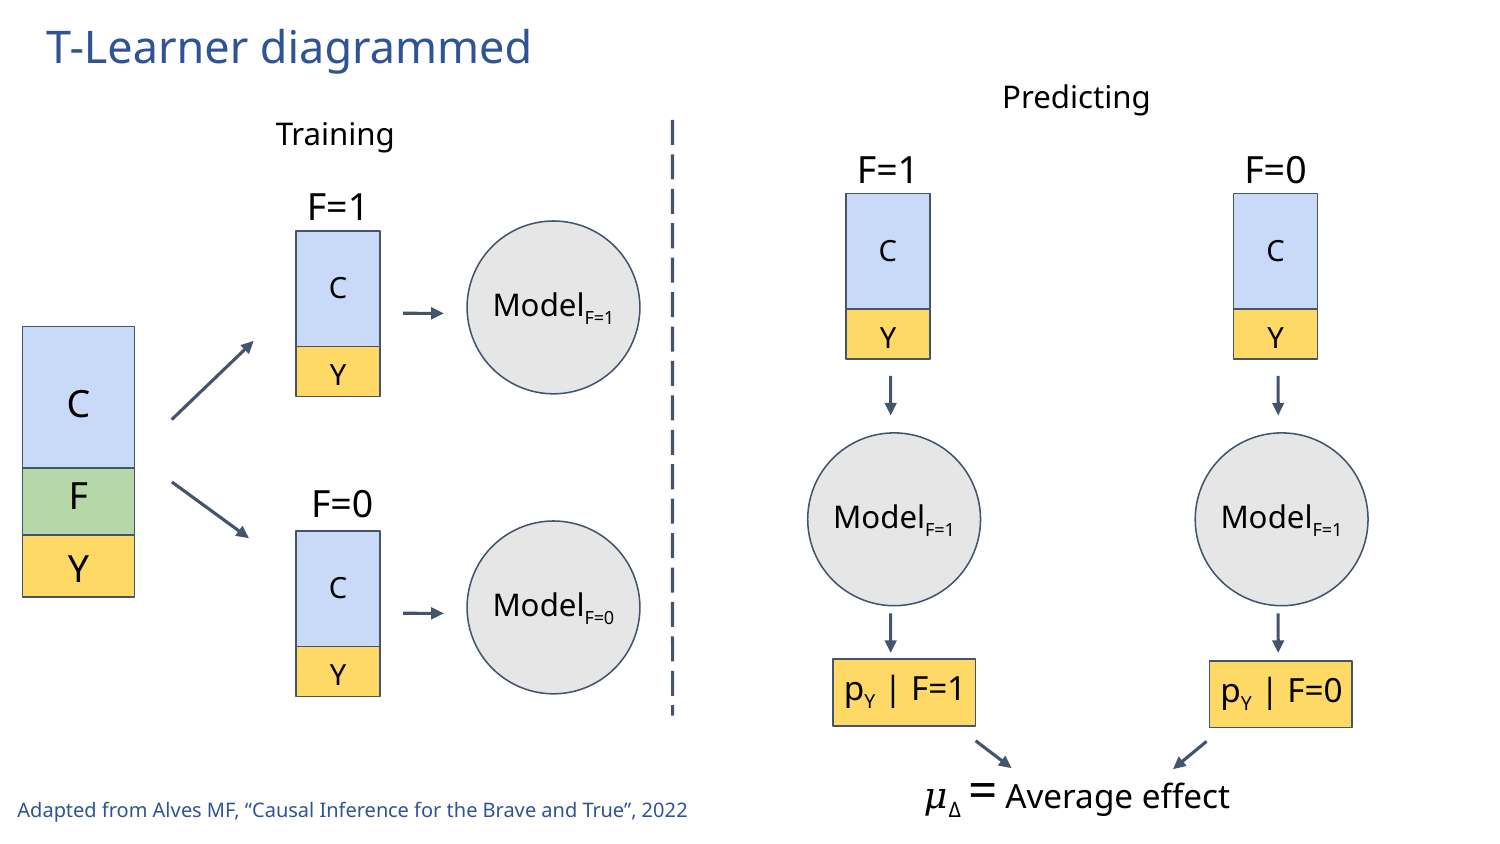

T-Learner diagrammed
Predicting
Training
F=1
F=0
F=1
C
C
C
ModelF=1
Y
Y
Y
C
F
F=0
ModelF=1
ModelF=1
Y
C
ModelF=0
Y
pY | F=1
pY | F=0
𝜇Δ = Average effect
Adapted from Alves MF, “Causal Inference for the Brave and True”, 2022